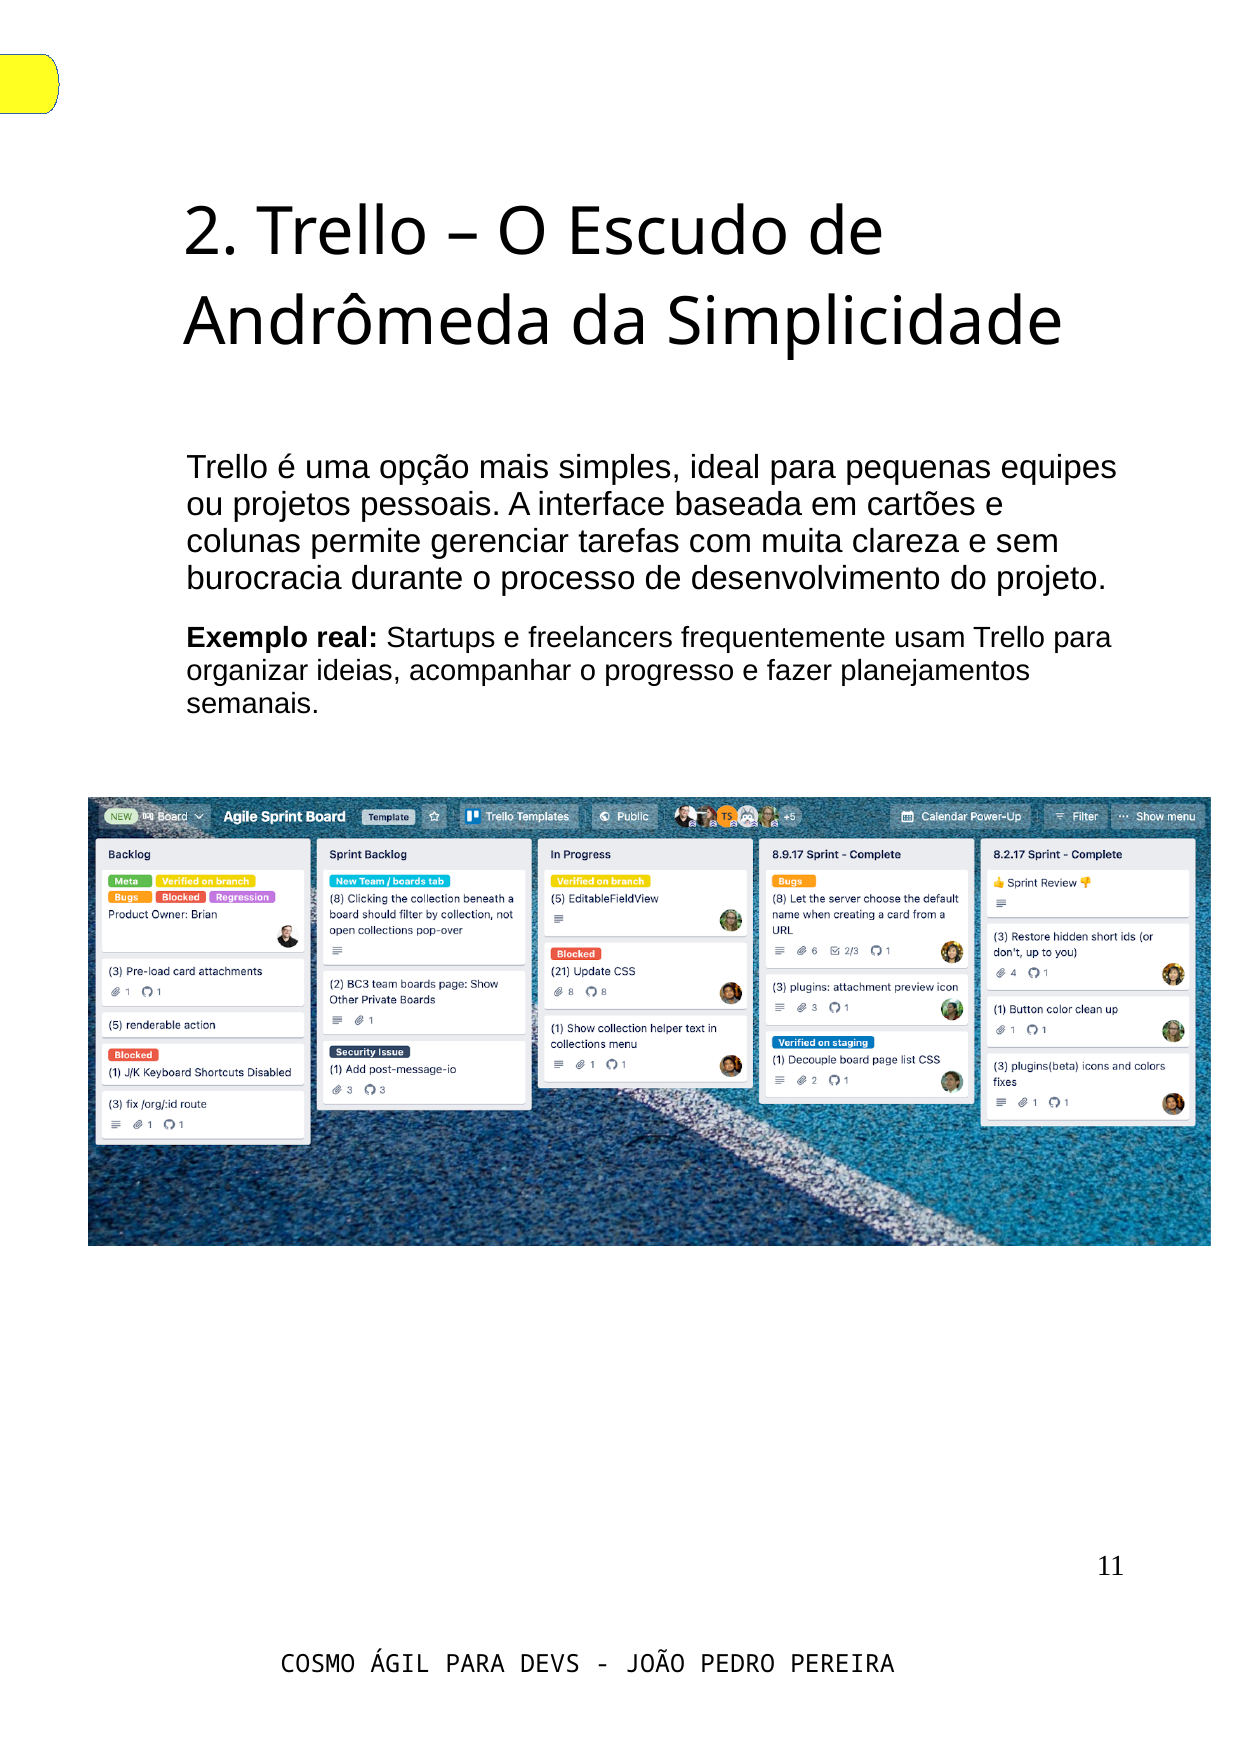

2. Trello – O Escudo de Andrômeda da Simplicidade
# Trello é uma opção mais simples, ideal para pequenas equipes ou projetos pessoais. A interface baseada em cartões e colunas permite gerenciar tarefas com muita clareza e sem burocracia durante o processo de desenvolvimento do projeto.
Exemplo real: Startups e freelancers frequentemente usam Trello para organizar ideias, acompanhar o progresso e fazer planejamentos semanais.
11
COSMO ÁGIL PARA DEVS - JOÃO PEDRO PEREIRA